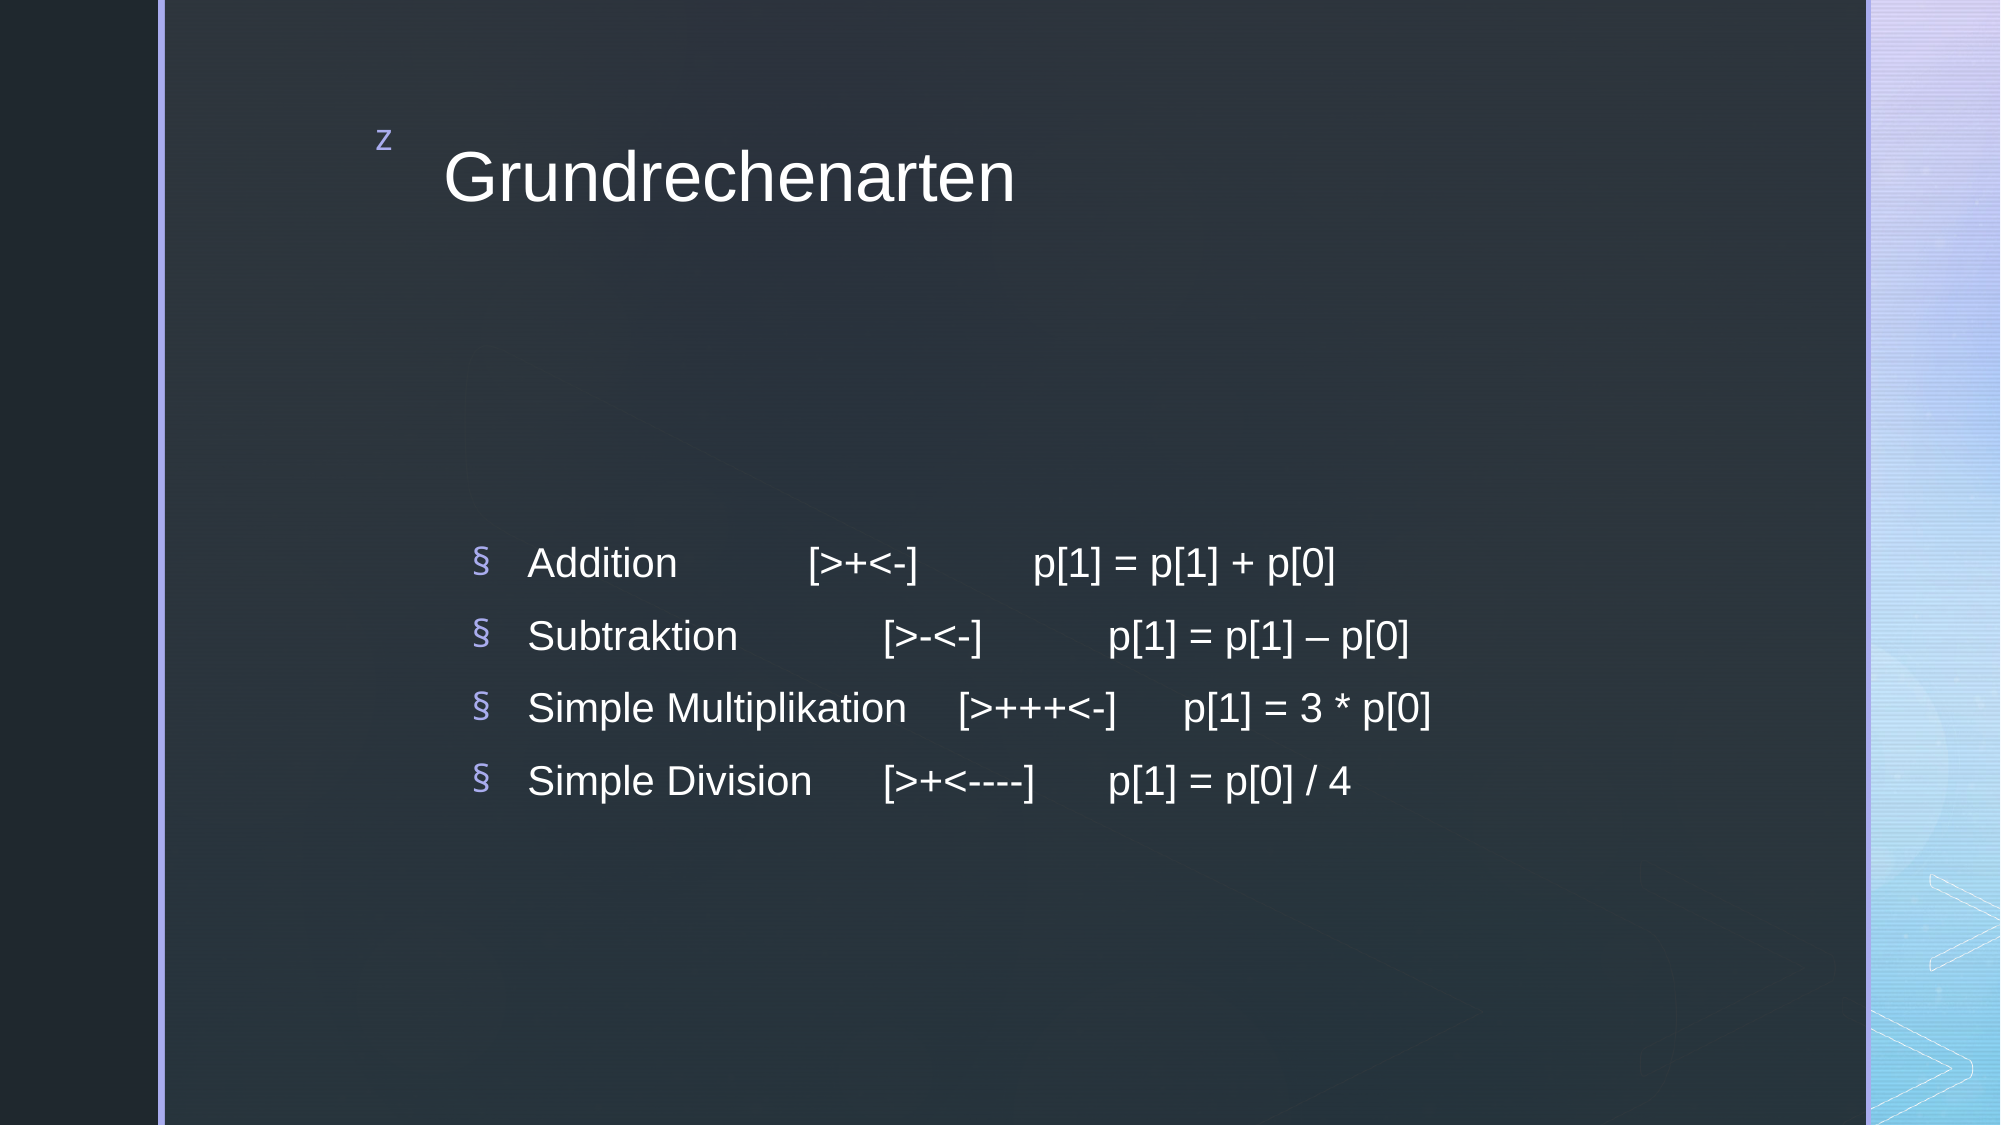

# Grundrechenarten
Addition		[>+<-]		p[1] = p[1] + p[0]
Subtraktion		[>-<-]		p[1] = p[1] – p[0]
Simple Multiplikation	[>+++<-]	p[1] = 3 * p[0]
Simple Division	[>+<----]	p[1] = p[0] / 4